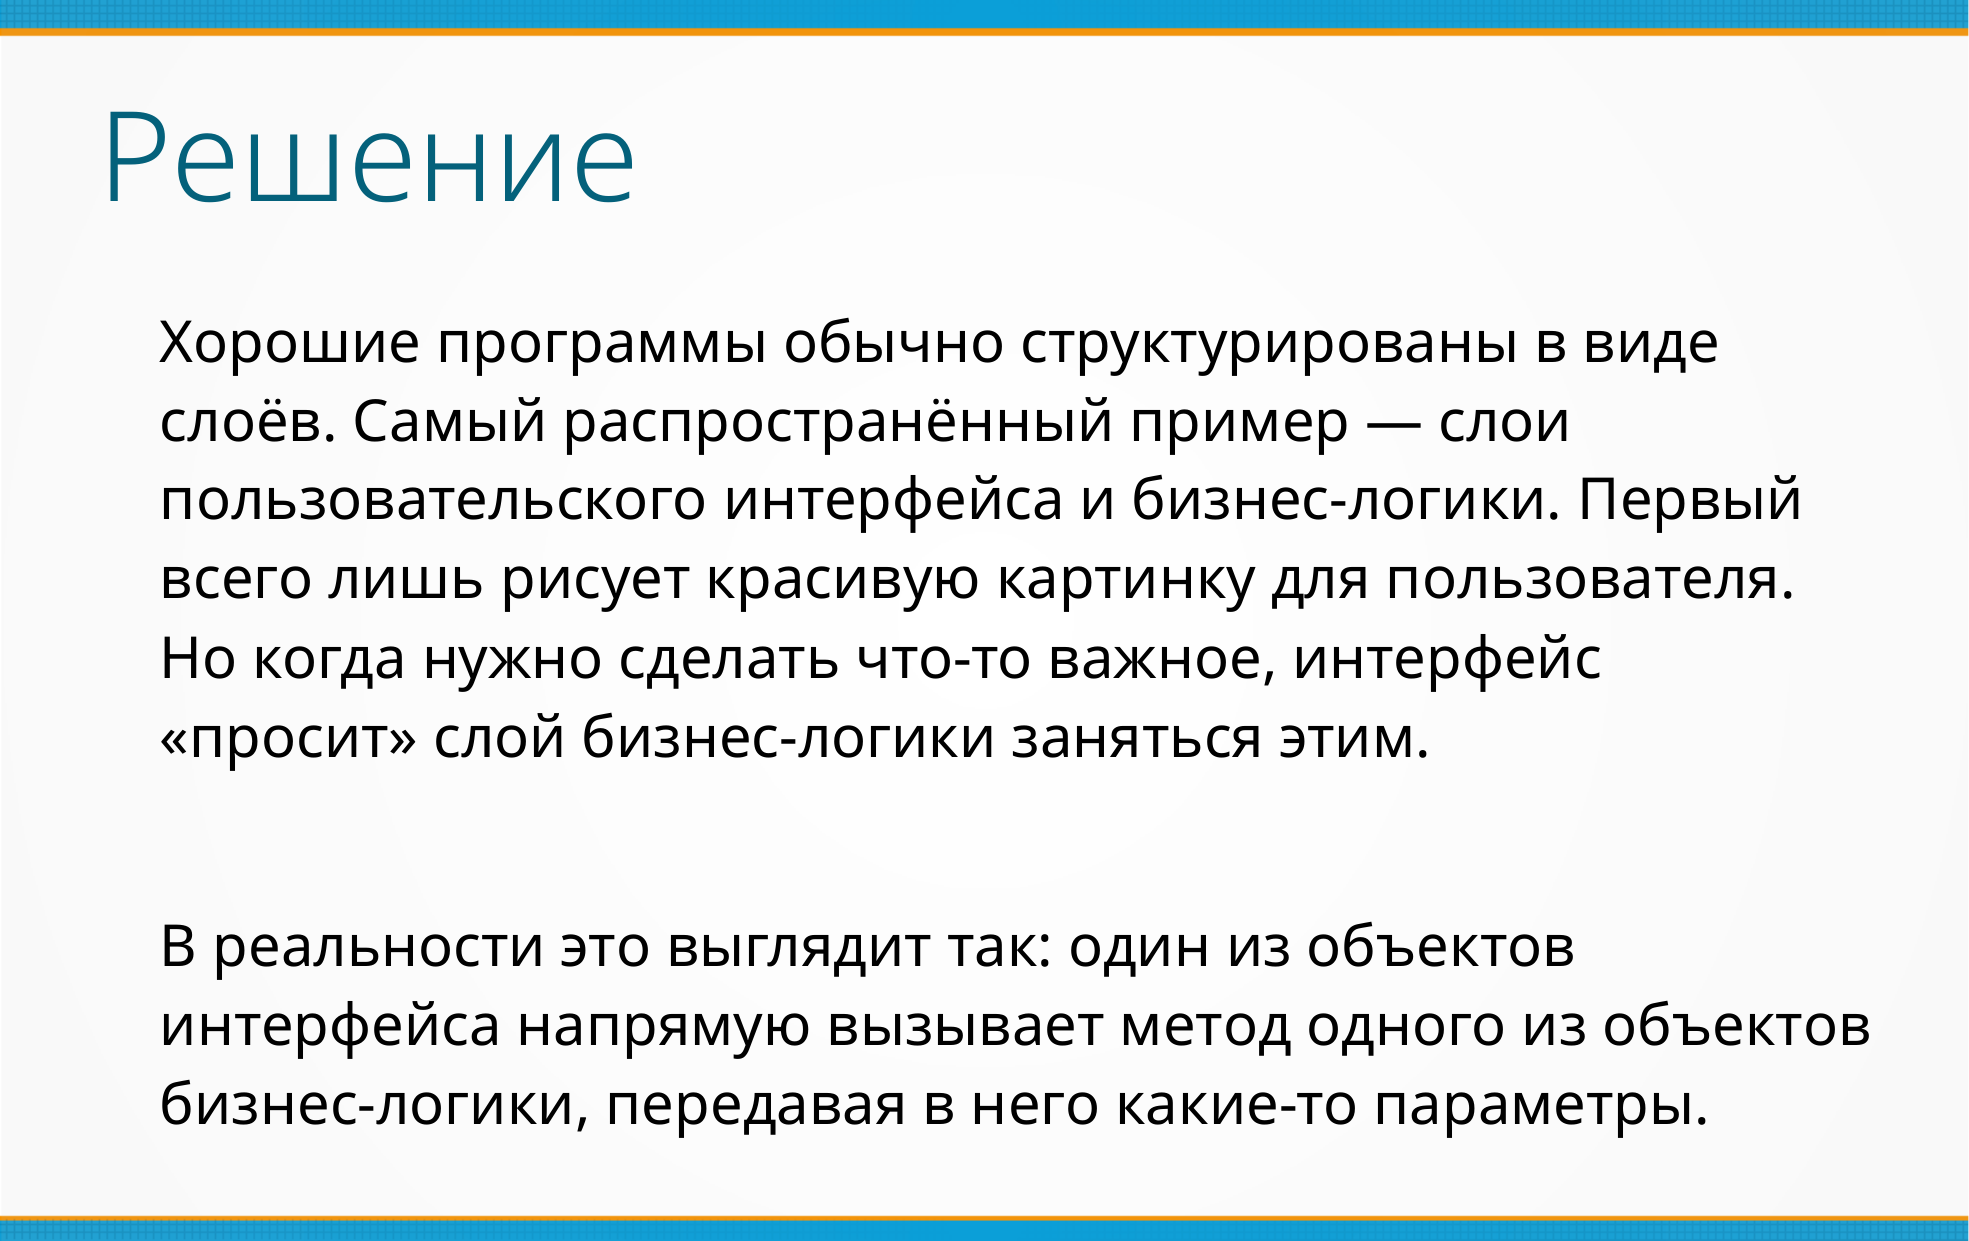

# Решение
Хорошие программы обычно структурированы в виде слоёв. Самый распространённый пример — слои пользовательского интерфейса и бизнес-логики. Первый всего лишь рисует красивую картинку для пользователя. Но когда нужно сделать что-то важное, интерфейс «просит» слой бизнес-логики заняться этим.
В реальности это выглядит так: один из объектов интерфейса напрямую вызывает метод одного из объектов бизнес-логики, передавая в него какие-то параметры.